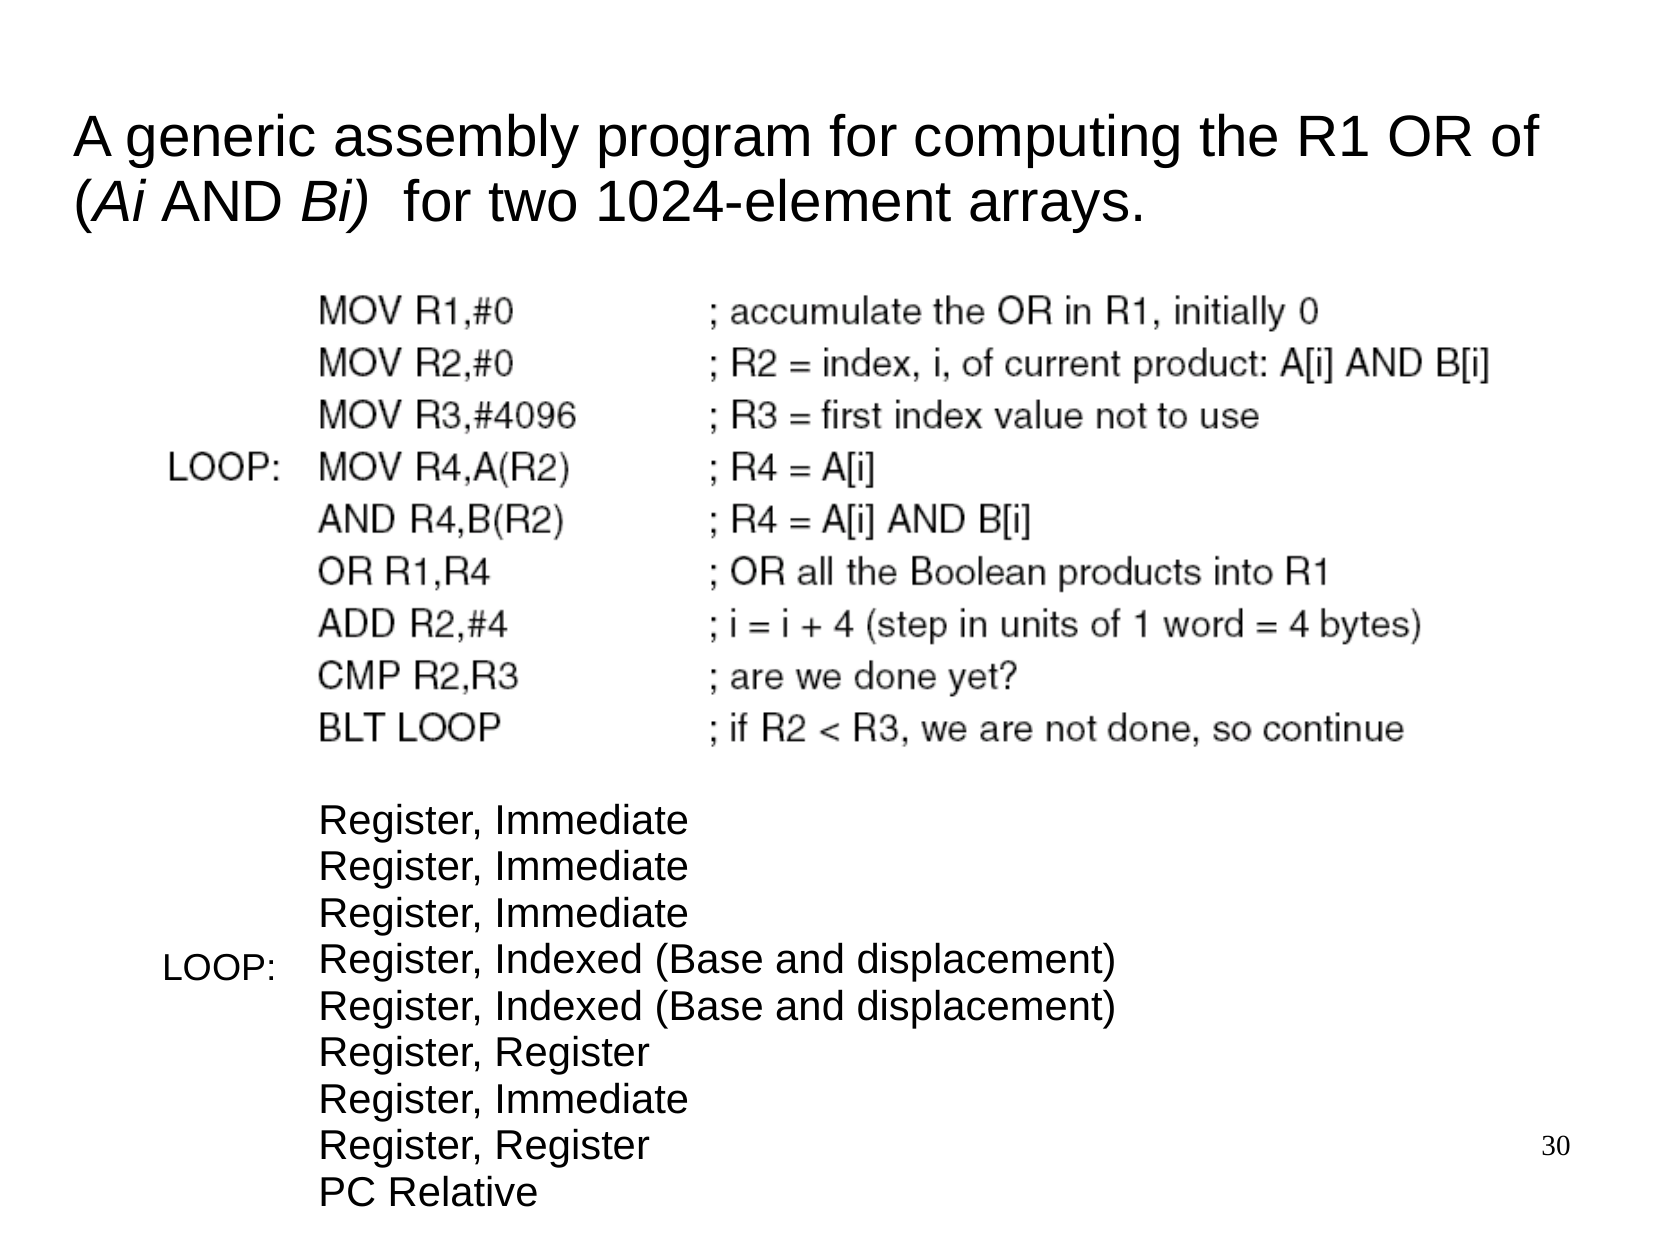

# A generic assembly program for computing the R1 OR of (Ai AND Bi) for two 1024-element arrays.
Register, Immediate
Register, Immediate
Register, Immediate
Register, Indexed (Base and displacement)
Register, Indexed (Base and displacement)
Register, Register
Register, Immediate
Register, Register
PC Relative
LOOP:
30